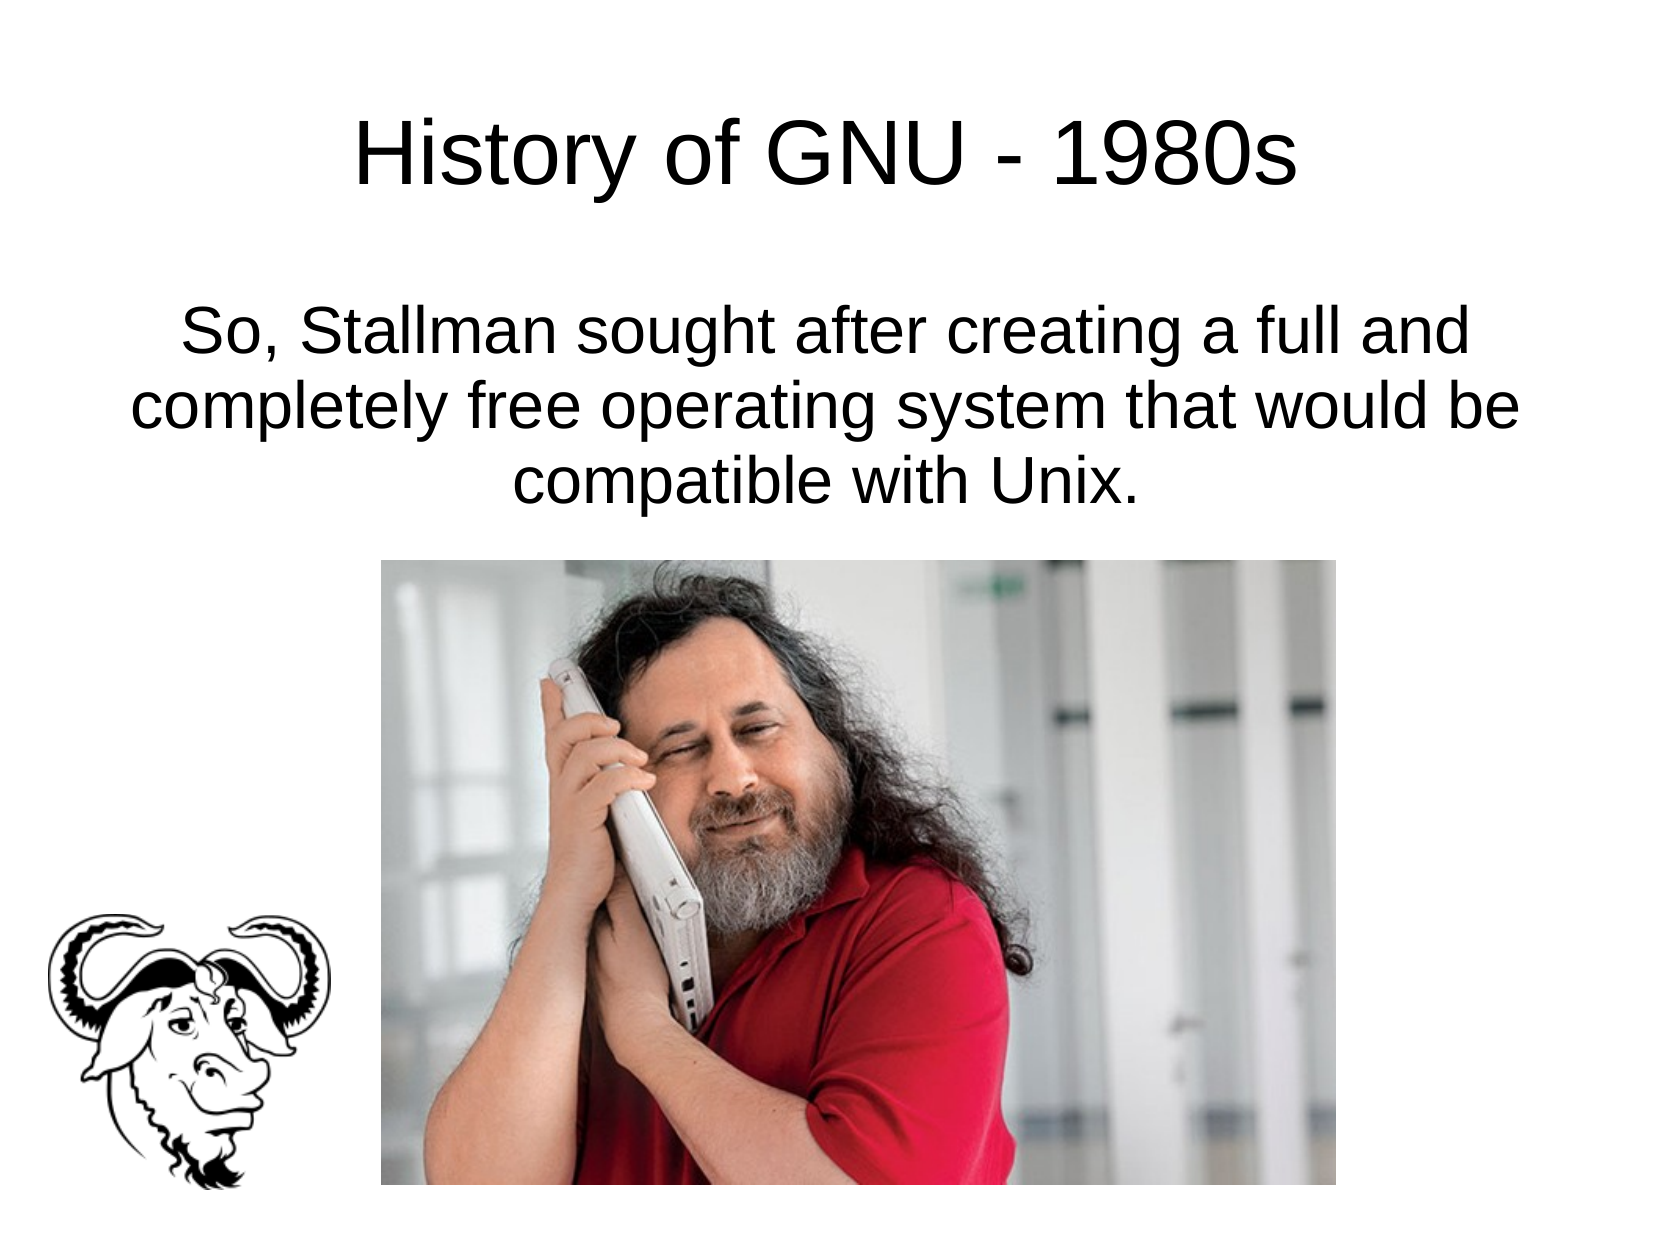

So, Stallman sought after creating a full and completely free operating system that would be compatible with Unix.
# History of GNU - 1980s